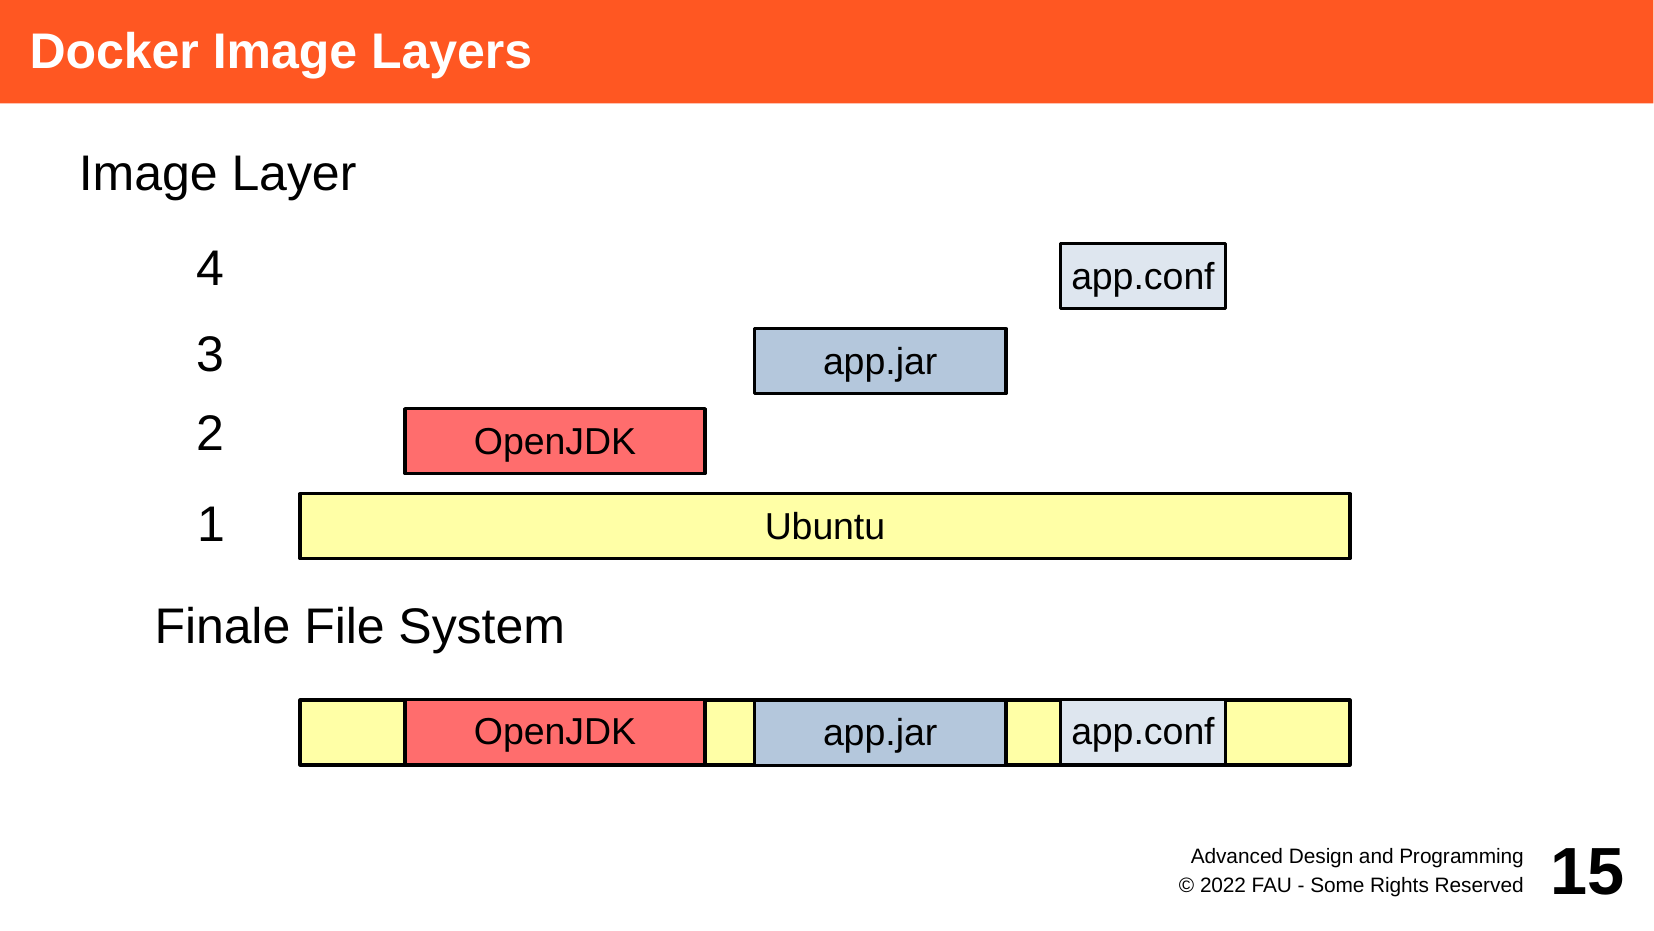

# Docker Image Layers
Image Layer
4
app.conf
3
app.jar
2
OpenJDK
1
Ubuntu
Finale File System
OpenJDK
app.conf
Ubuntu
app.jar
Advanced Design and Programming
15
© 2022 FAU - Some Rights Reserved